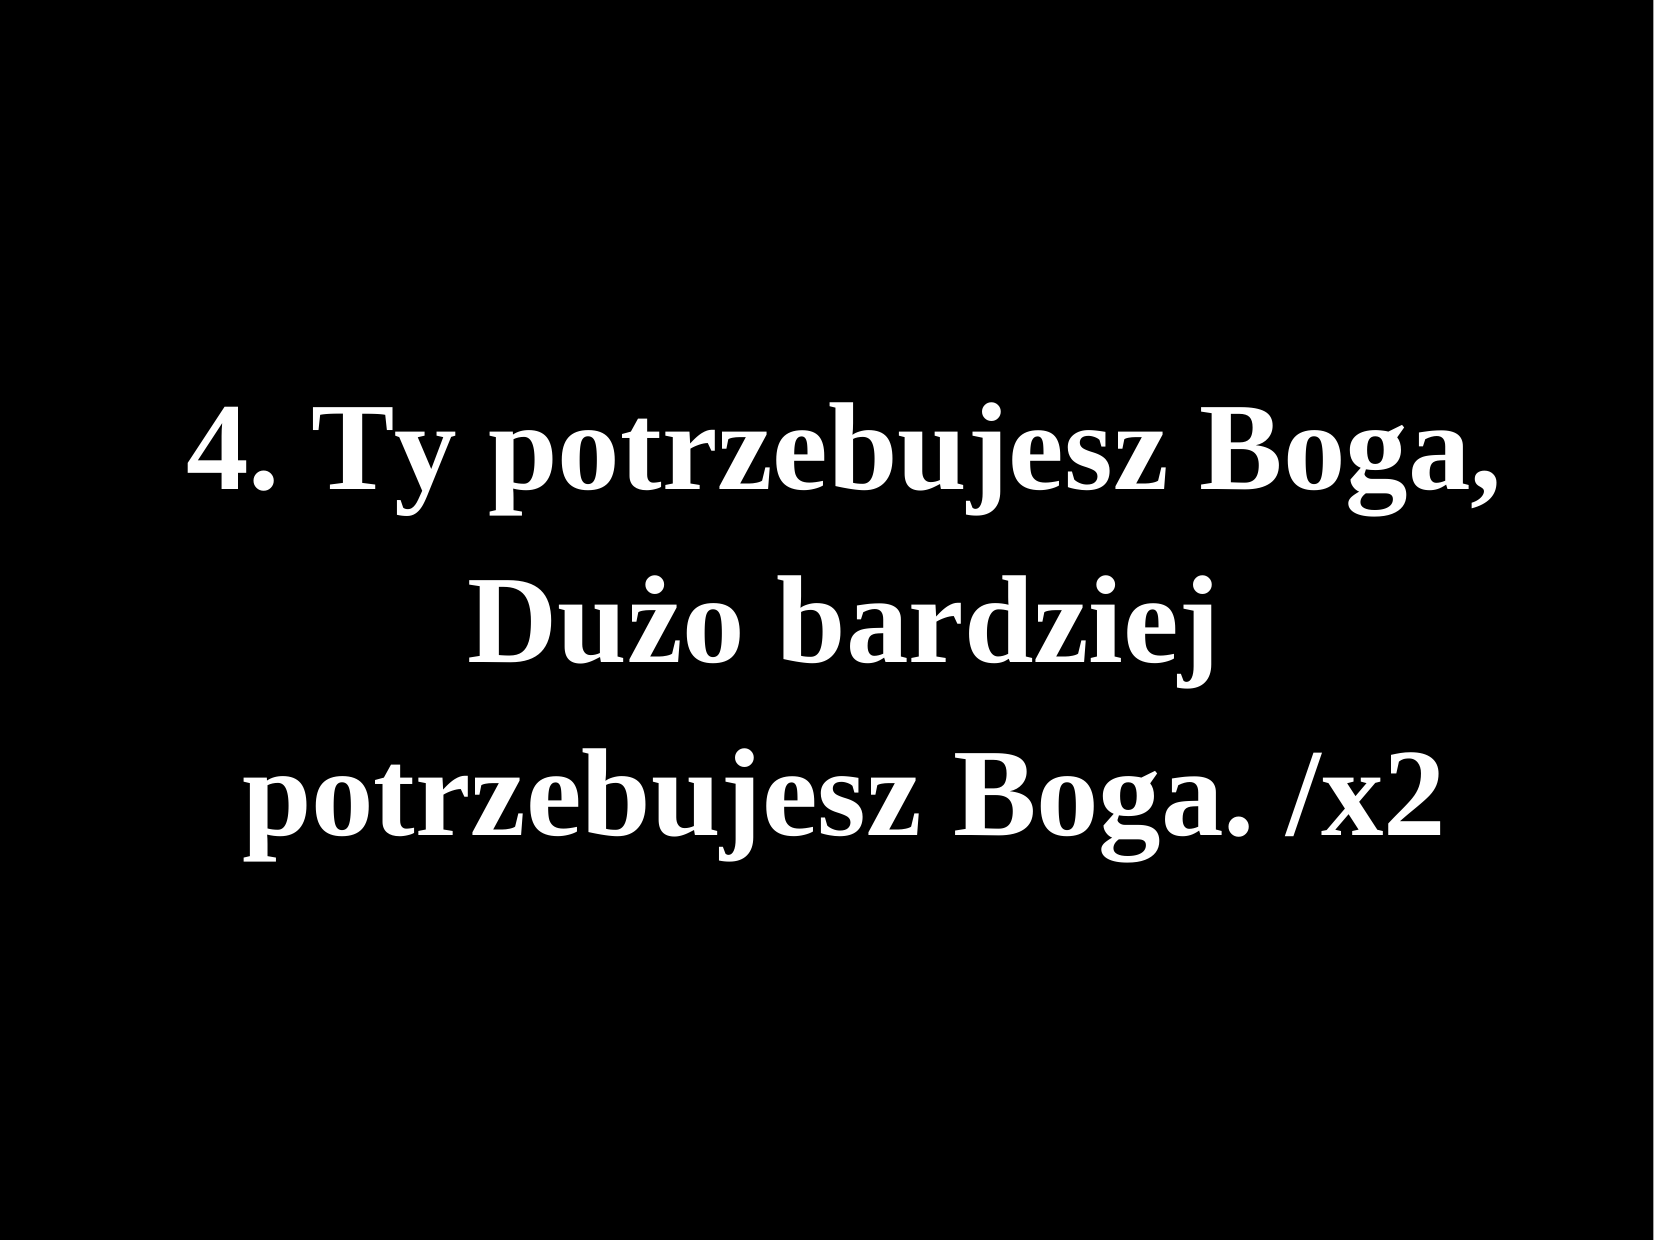

# 4. Ty potrzebujesz Boga,
ppp
Dużo bardziej
ppp
potrzebujesz Boga. /x2